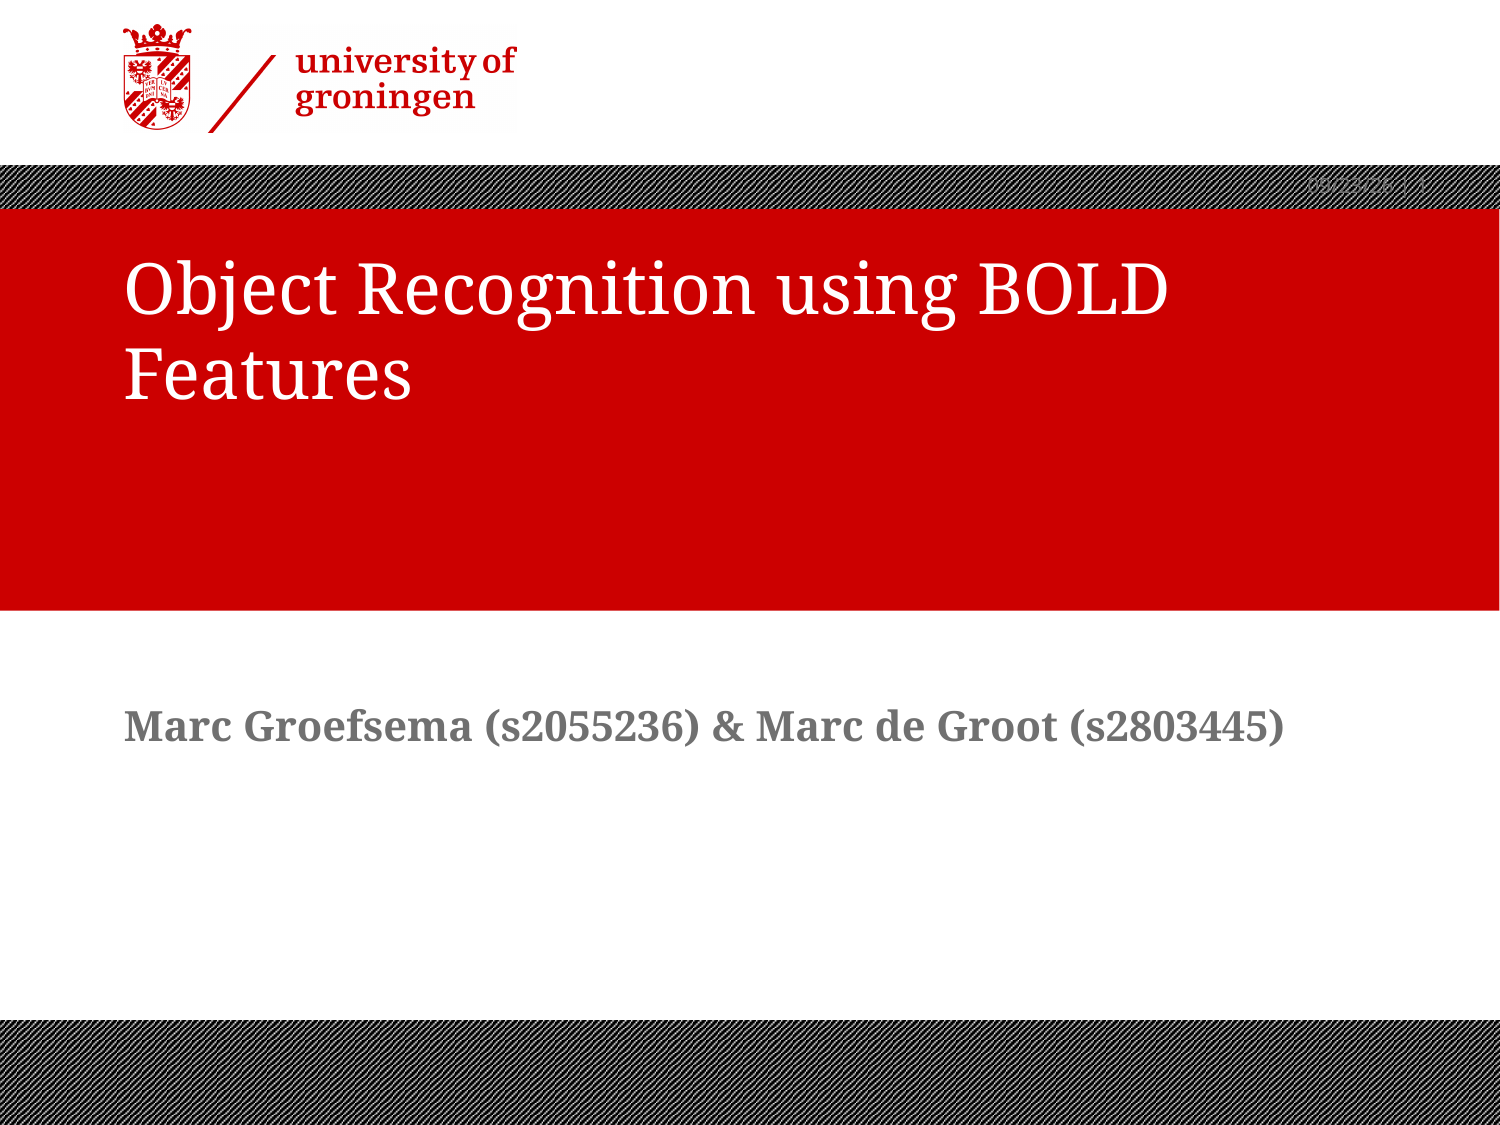

# Object Recognition using BOLD Features
Marc Groefsema (s2055236) & Marc de Groot (s2803445)